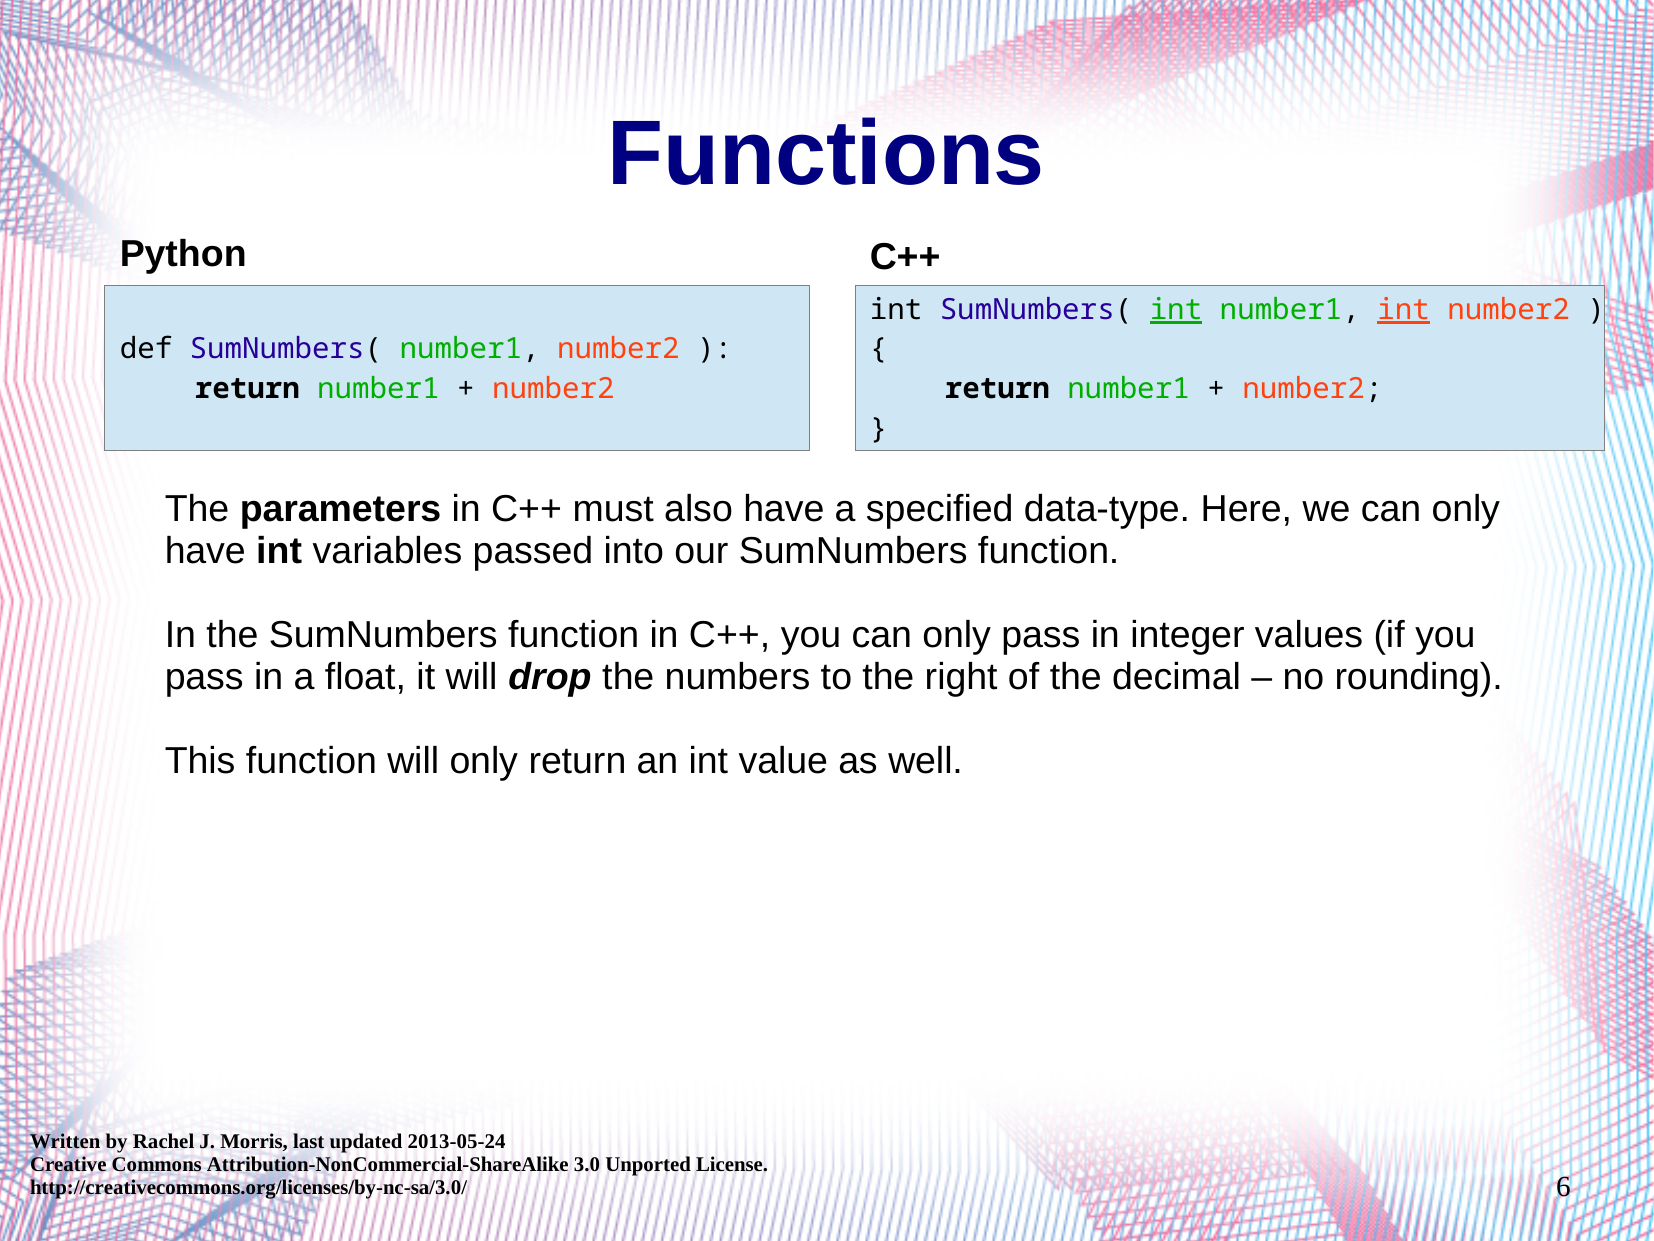

# Functions
Python
C++
def SumNumbers( number1, number2 ):
	return number1 + number2
int SumNumbers( int number1, int number2 )
{
	return number1 + number2;
}
The parameters in C++ must also have a specified data-type. Here, we can only have int variables passed into our SumNumbers function.
In the SumNumbers function in C++, you can only pass in integer values (if you pass in a float, it will drop the numbers to the right of the decimal – no rounding).
This function will only return an int value as well.
6